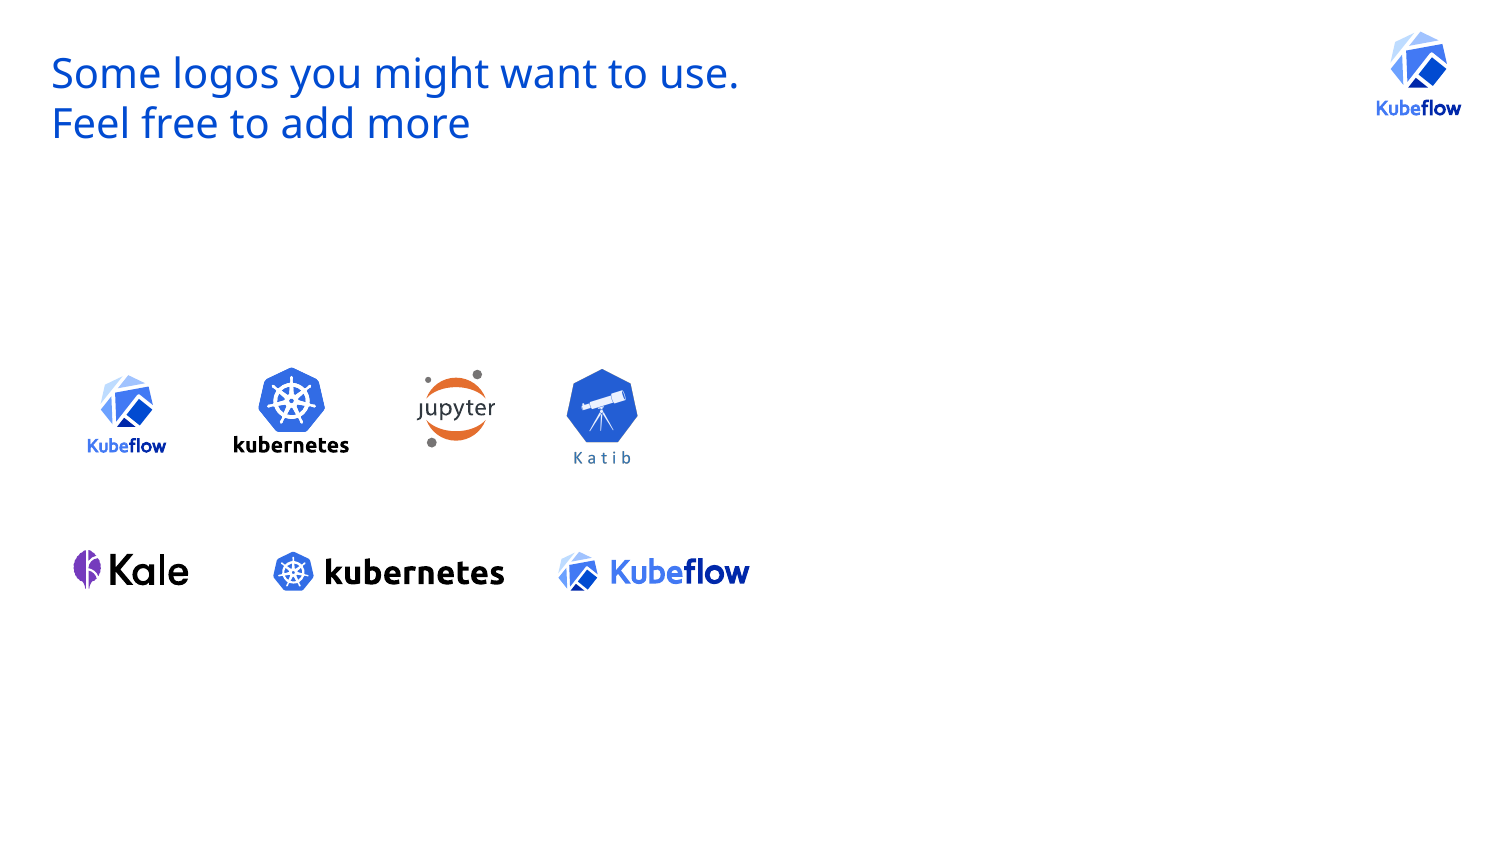

# Some logos you might want to use. Feel free to add more